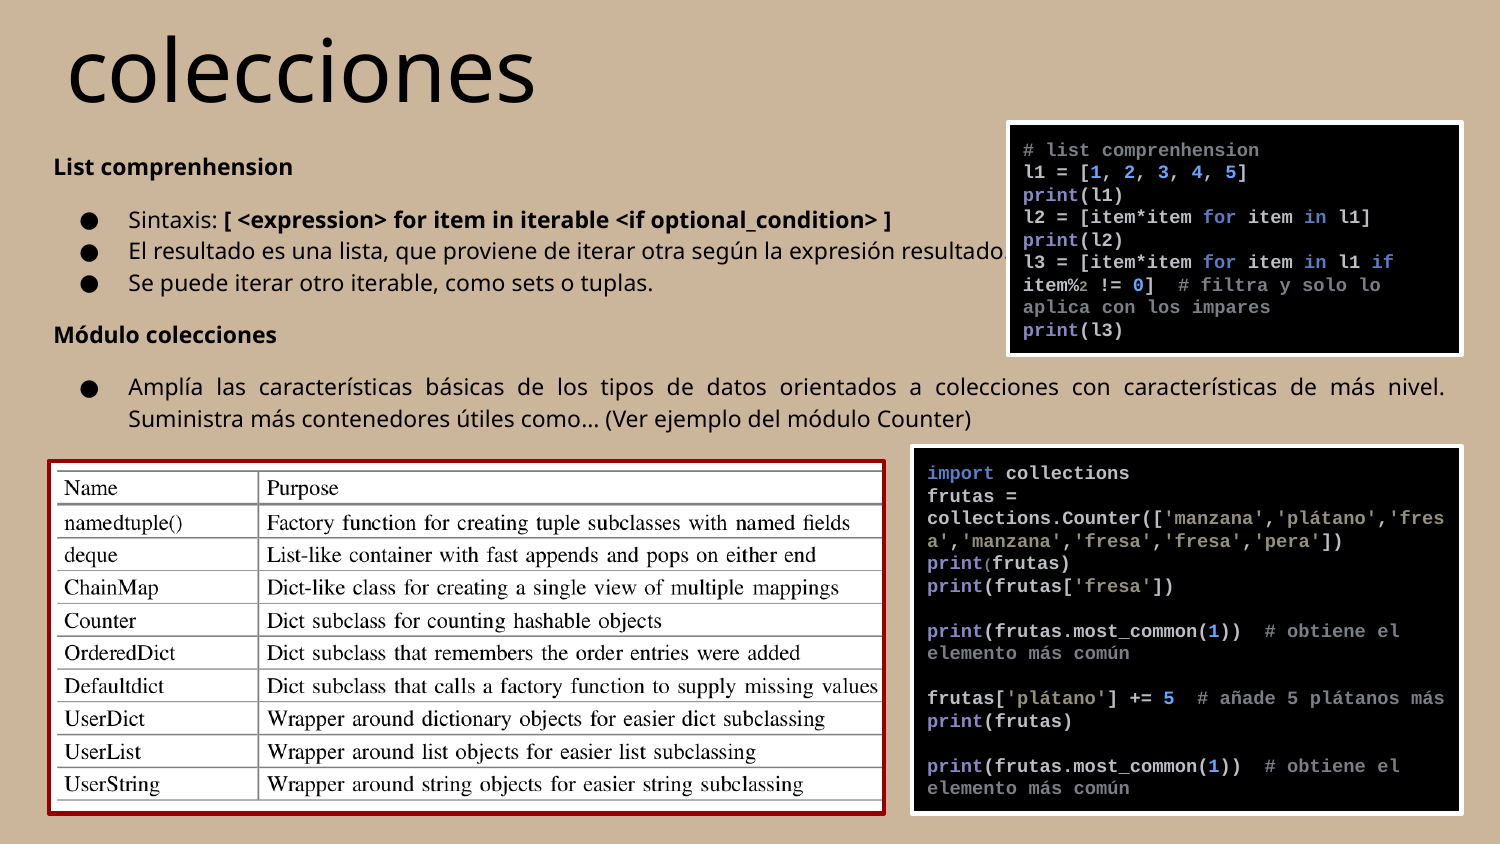

# 34. Módulos relacionados con colecciones
# list comprenhension
l1 = [1, 2, 3, 4, 5]
print(l1)
l2 = [item*item for item in l1]
print(l2)
l3 = [item*item for item in l1 if item%2 != 0] # filtra y solo lo aplica con los impares
print(l3)
List comprenhension
Sintaxis: [ <expression> for item in iterable <if optional_condition> ]
El resultado es una lista, que proviene de iterar otra según la expresión resultado.
Se puede iterar otro iterable, como sets o tuplas.
Módulo colecciones
Amplía las características básicas de los tipos de datos orientados a colecciones con características de más nivel. Suministra más contenedores útiles como… (Ver ejemplo del módulo Counter)
import collections
frutas = collections.Counter(['manzana','plátano','fresa','manzana','fresa','fresa','pera'])
print(frutas)
print(frutas['fresa'])
print(frutas.most_common(1)) # obtiene el elemento más común
frutas['plátano'] += 5 # añade 5 plátanos más
print(frutas)
print(frutas.most_common(1)) # obtiene el elemento más común